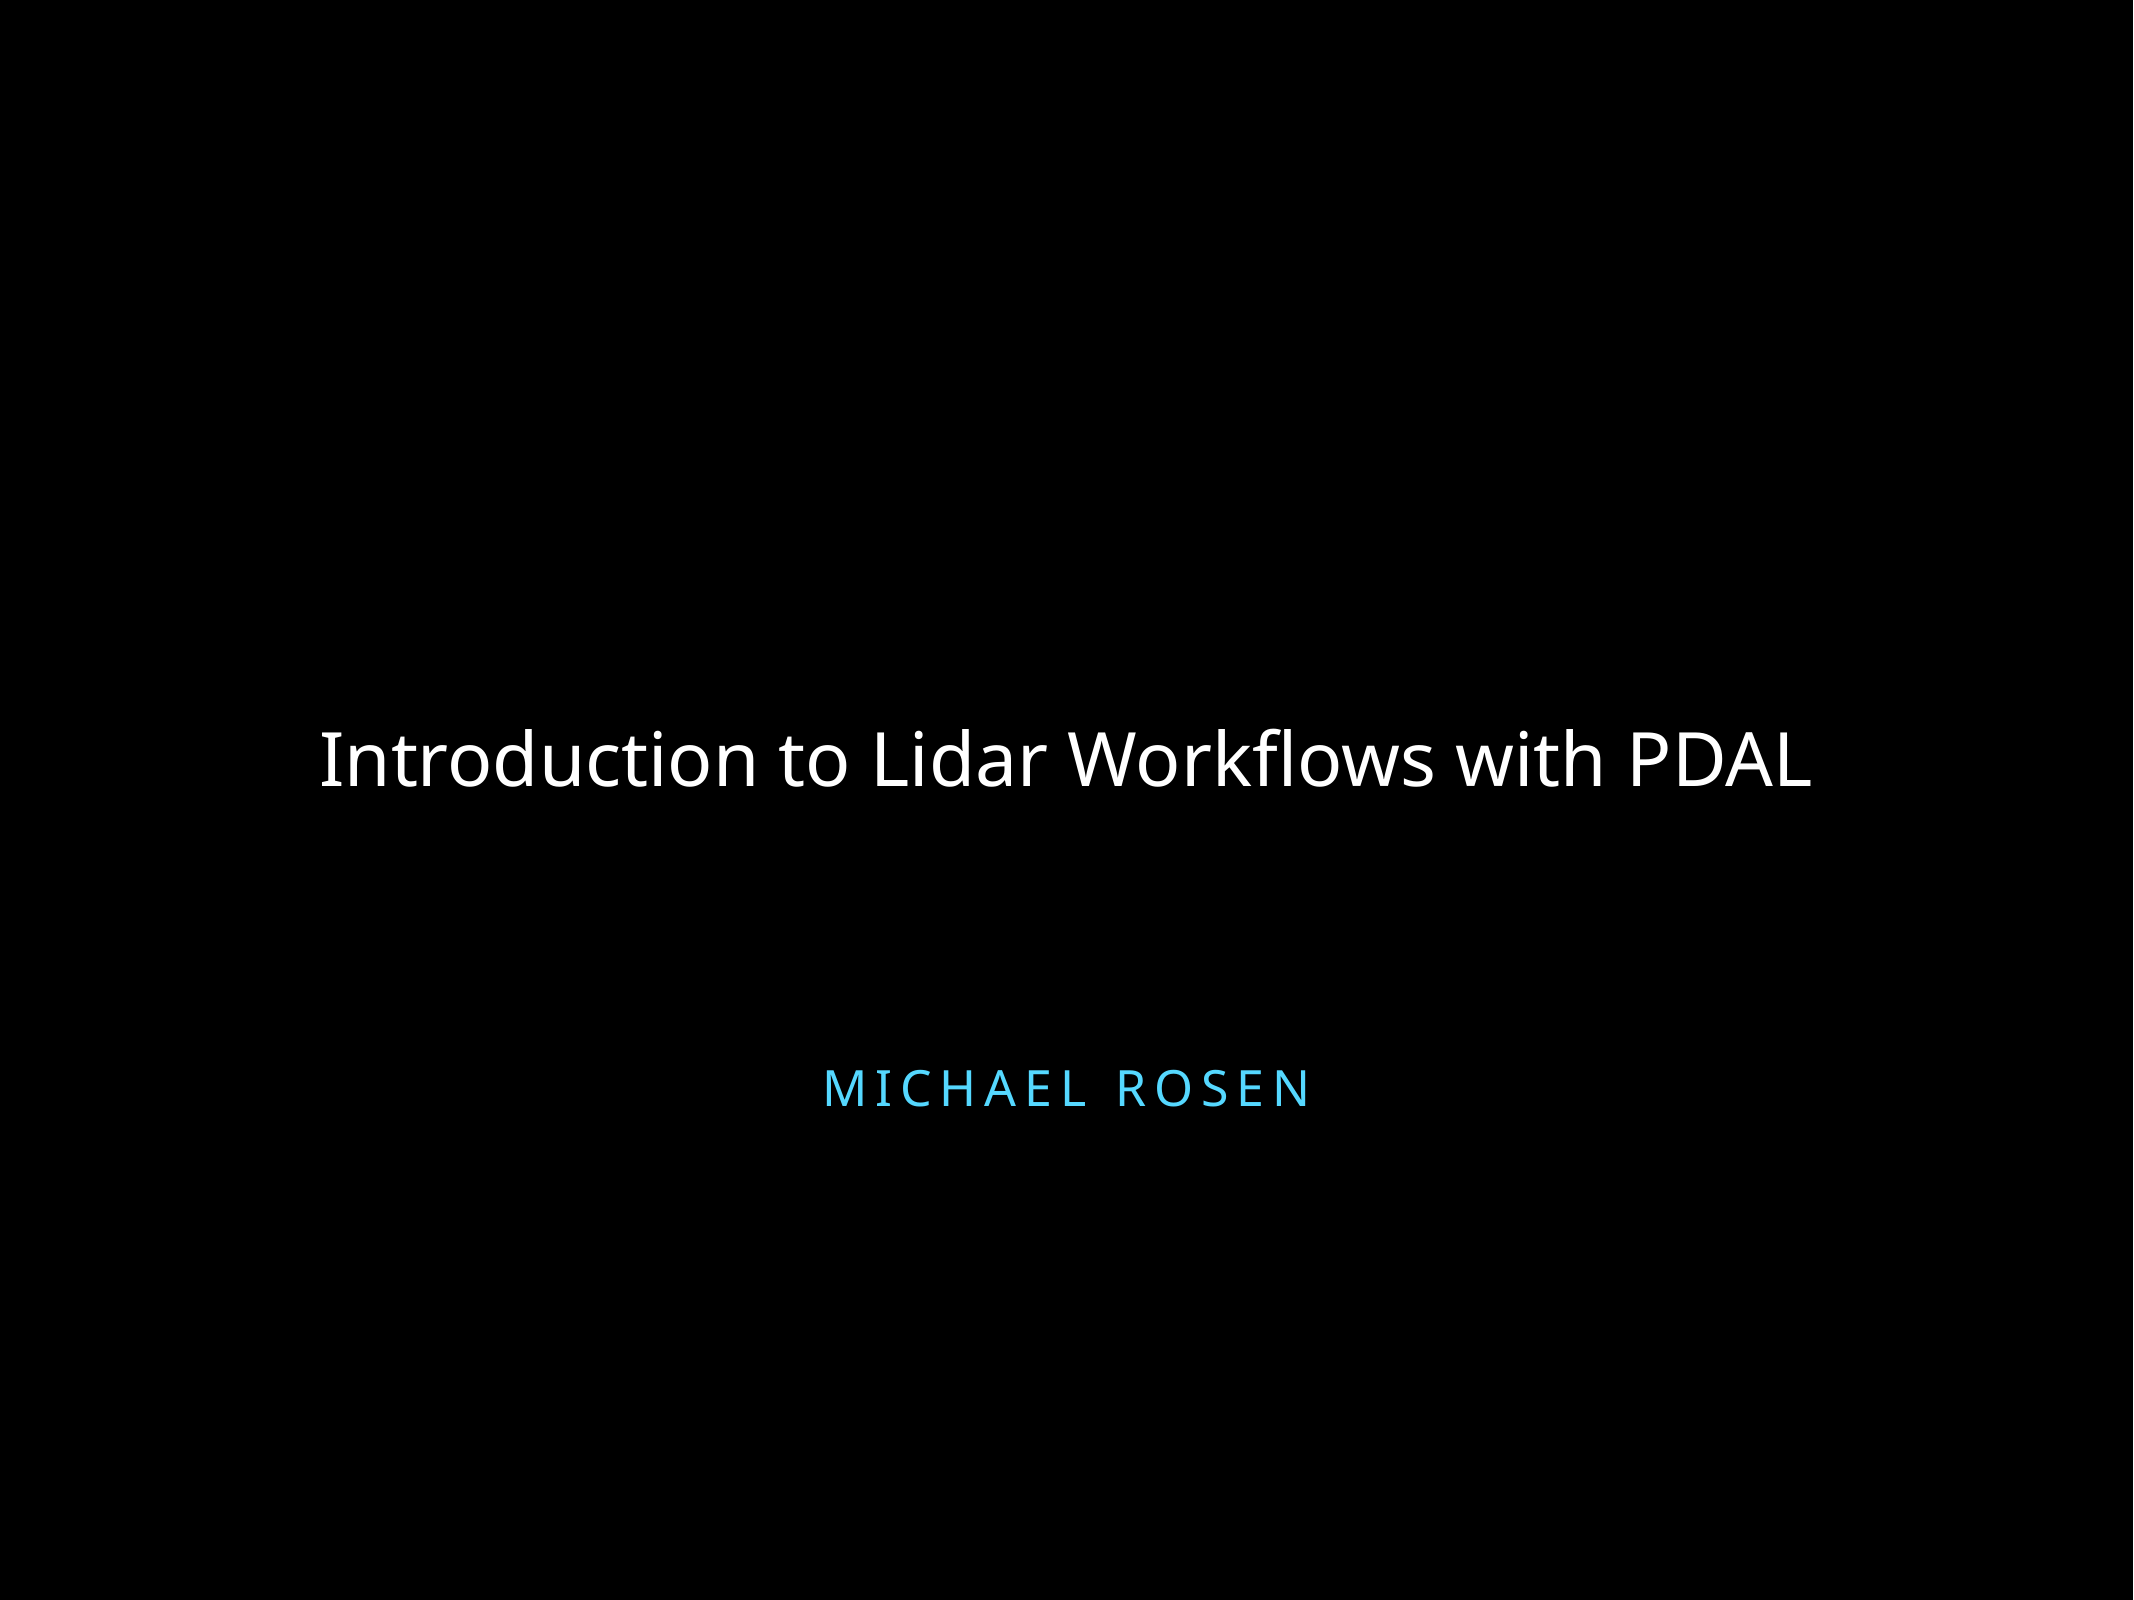

Introduction to Lidar Workflows with PDAL
# Michael Rosen